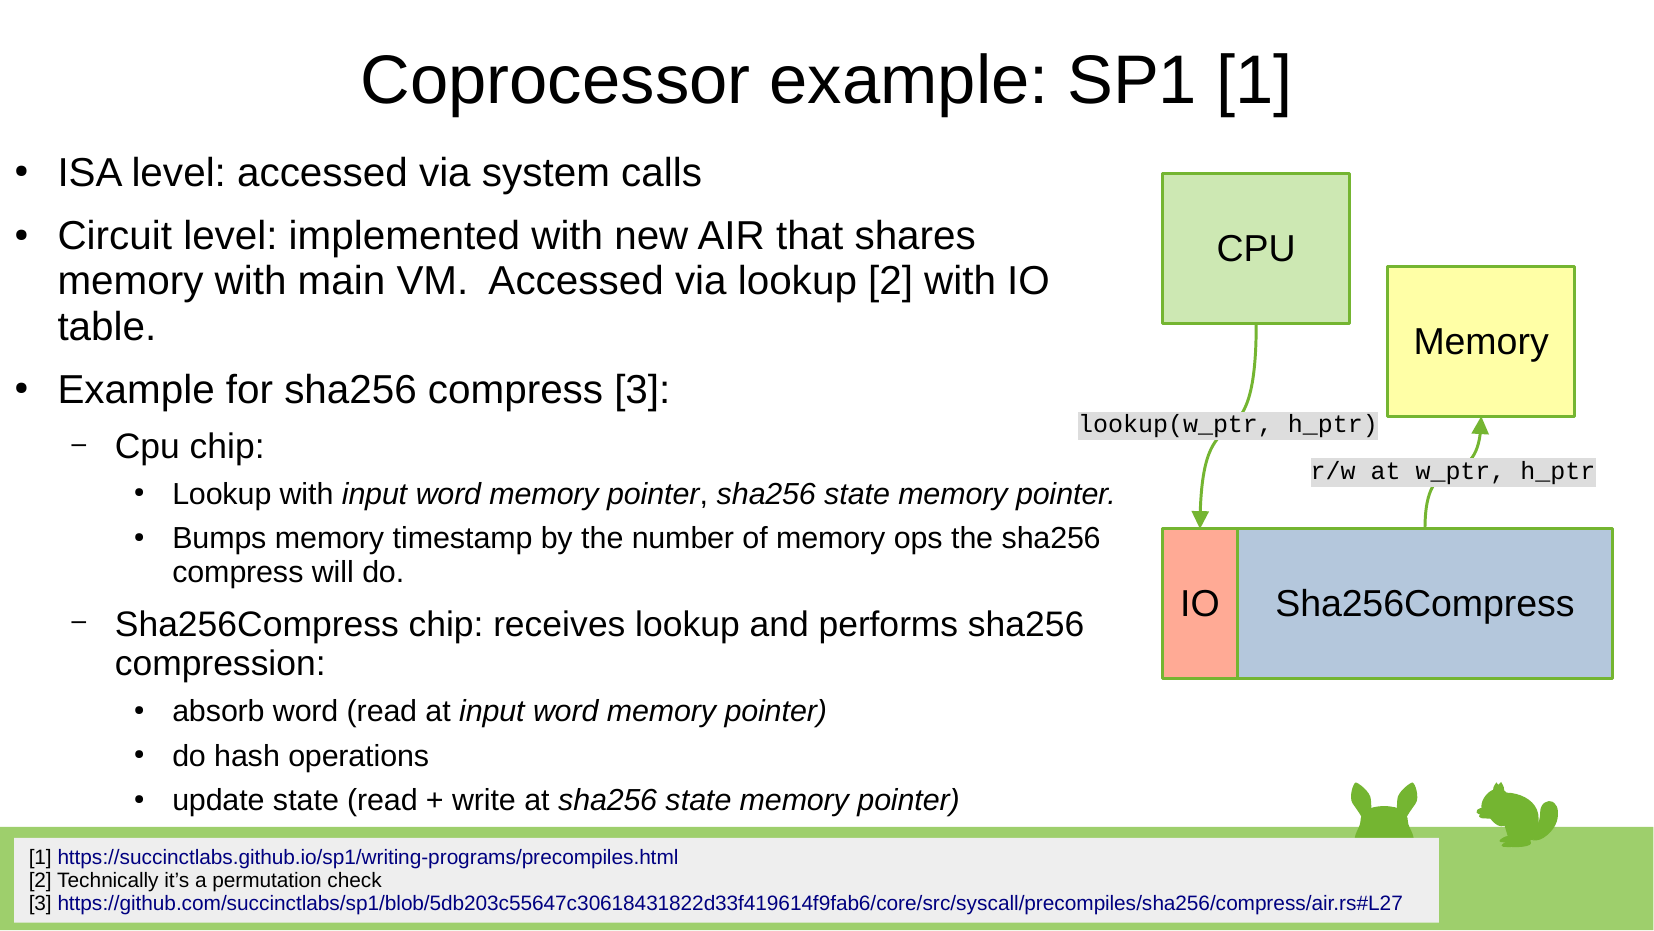

# Coprocessor example: SP1 [1]
ISA level: accessed via system calls
Circuit level: implemented with new AIR that shares memory with main VM. Accessed via lookup [2] with IO table.
Example for sha256 compress [3]:
Cpu chip:
Lookup with input word memory pointer, sha256 state memory pointer.
Bumps memory timestamp by the number of memory ops the sha256 compress will do.
Sha256Compress chip: receives lookup and performs sha256 compression:
absorb word (read at input word memory pointer)
do hash operations
update state (read + write at sha256 state memory pointer)
CPU
Memory
IO
Sha256Compress
[1] https://succinctlabs.github.io/sp1/writing-programs/precompiles.html
[2] Technically it’s a permutation check
[3] https://github.com/succinctlabs/sp1/blob/5db203c55647c30618431822d33f419614f9fab6/core/src/syscall/precompiles/sha256/compress/air.rs#L27